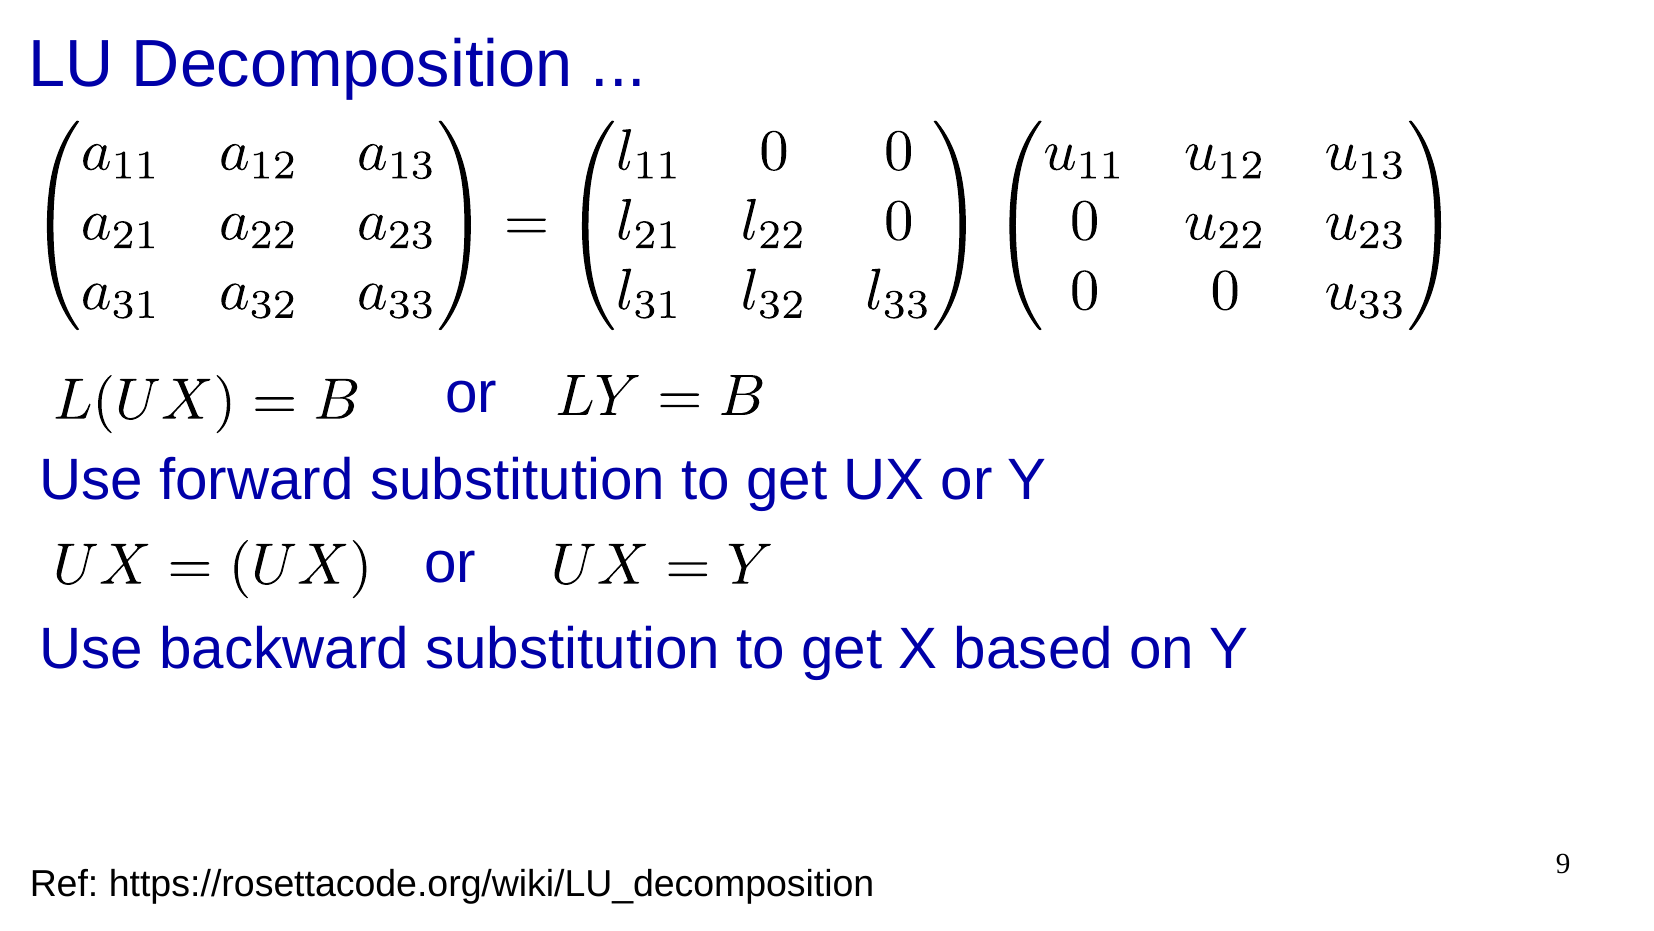

# LU Decomposition ...
 or
Use forward substitution to get UX or Y
 or
Use backward substitution to get X based on Y
9
Ref: https://rosettacode.org/wiki/LU_decomposition